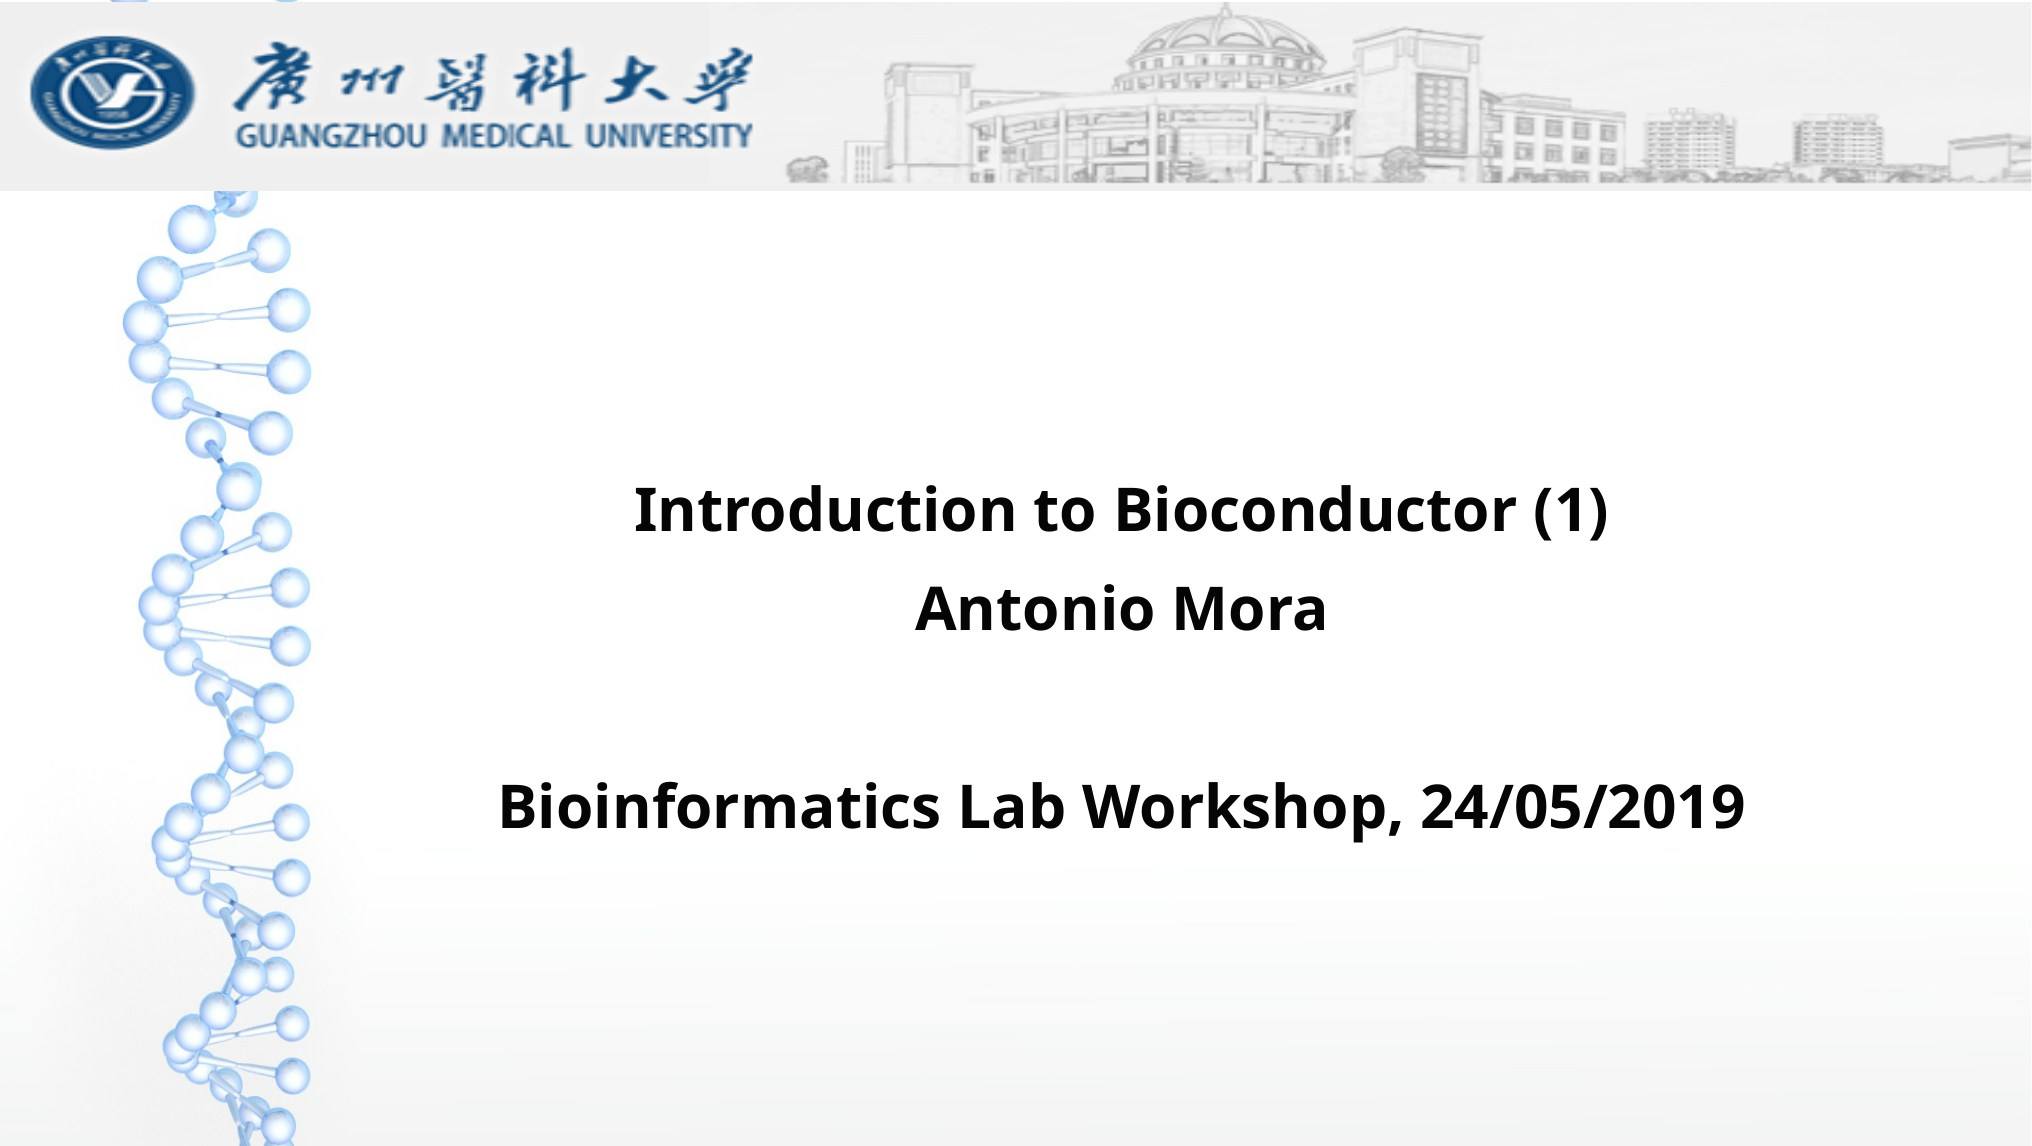

# Introduction to Bioconductor (1)
Antonio Mora
Bioinformatics Lab Workshop, 24/05/2019